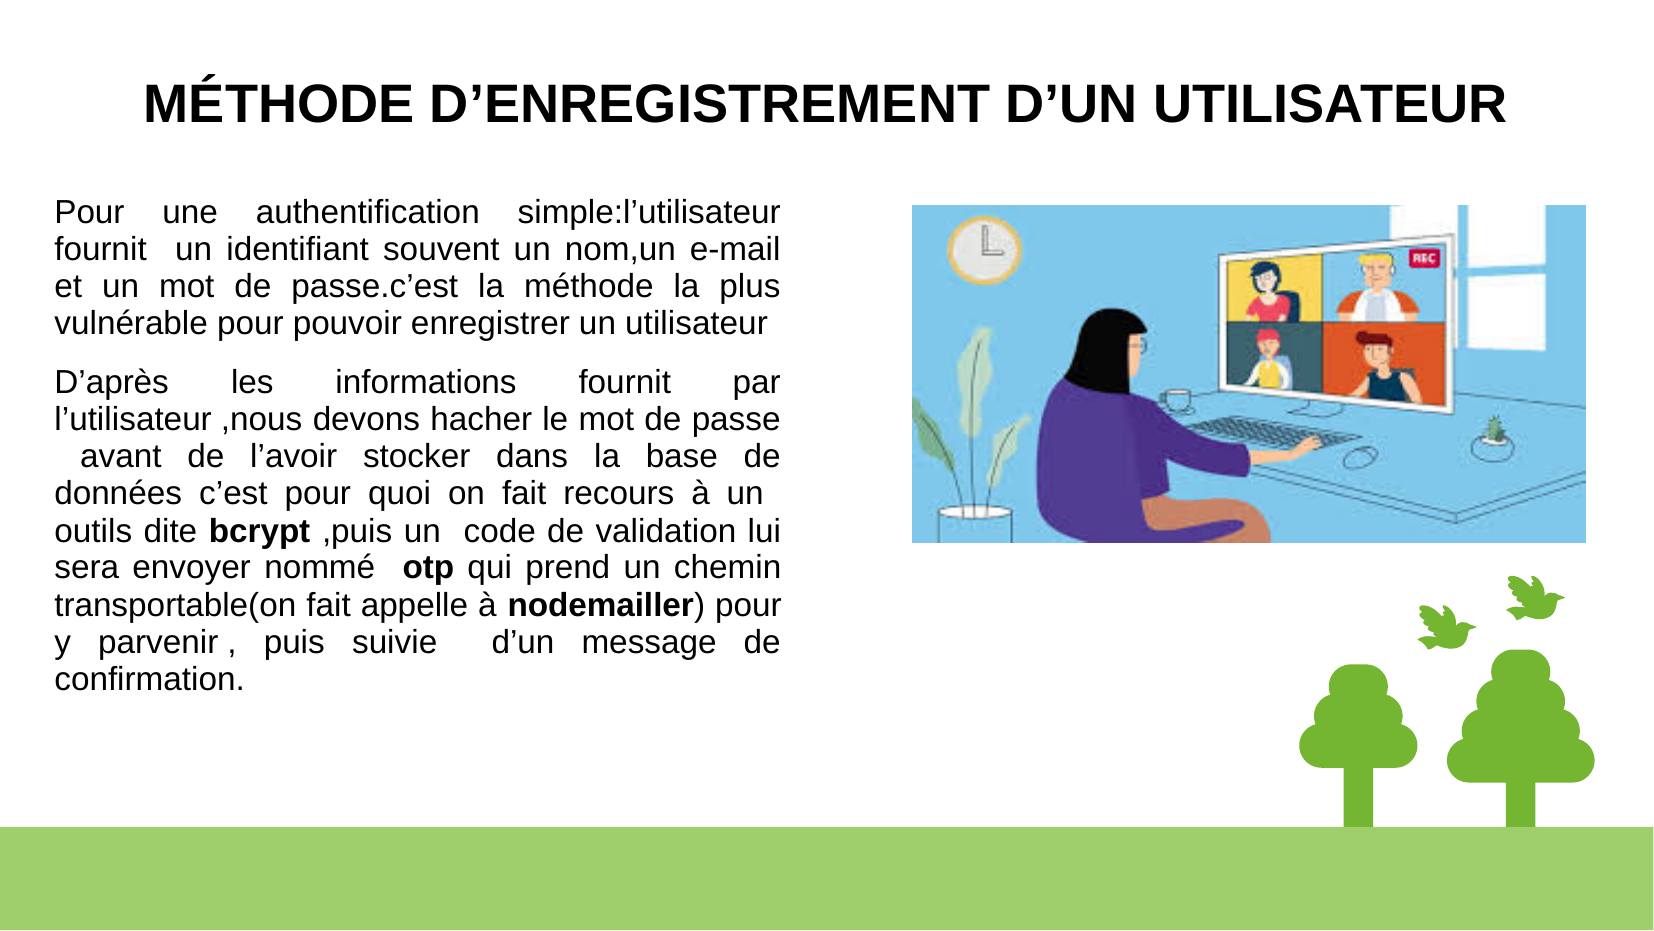

# MÉTHODE D’ENREGISTREMENT D’UN UTILISATEUR
Pour une authentification simple:l’utilisateur fournit un identifiant souvent un nom,un e-mail et un mot de passe.c’est la méthode la plus vulnérable pour pouvoir enregistrer un utilisateur
D’après les informations fournit par l’utilisateur ,nous devons hacher le mot de passe avant de l’avoir stocker dans la base de données c’est pour quoi on fait recours à un outils dite bcrypt ,puis un code de validation lui sera envoyer nommé otp qui prend un chemin transportable(on fait appelle à nodemailler) pour y parvenir , puis suivie d’un message de confirmation.